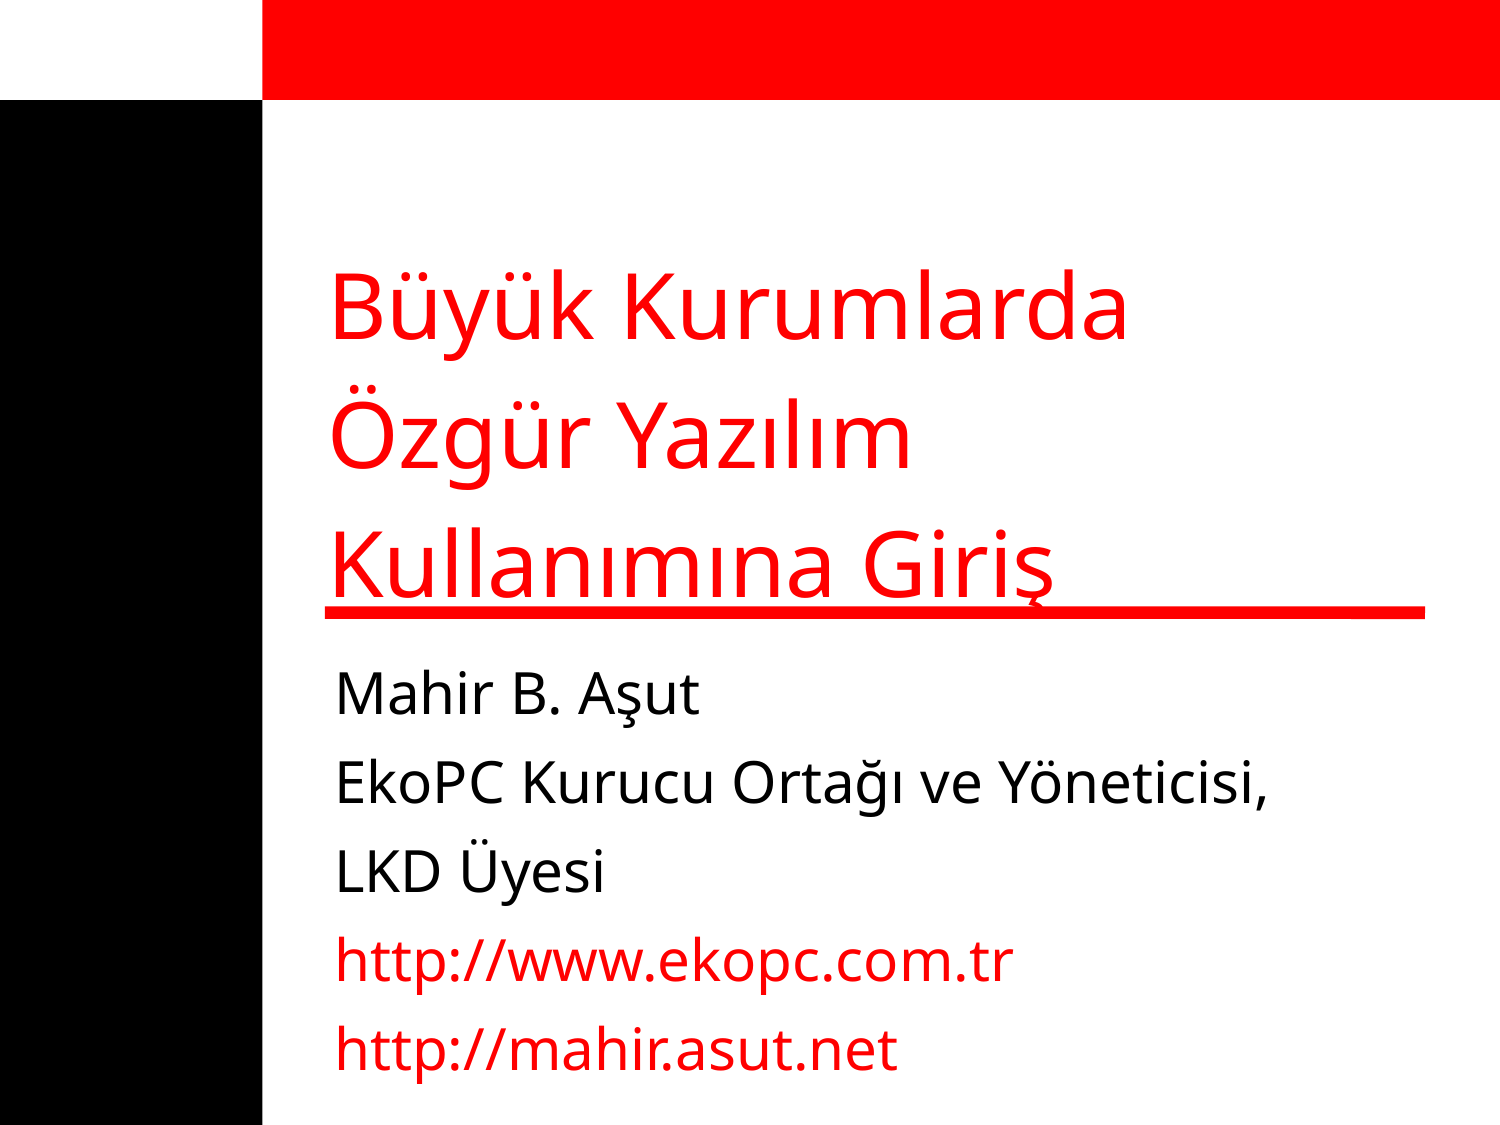

# Büyük Kurumlarda Özgür Yazılım Kullanımına Giriş
Mahir B. Aşut
EkoPC Kurucu Ortağı ve Yöneticisi,
LKD Üyesi
http://www.ekopc.com.tr
http://mahir.asut.net